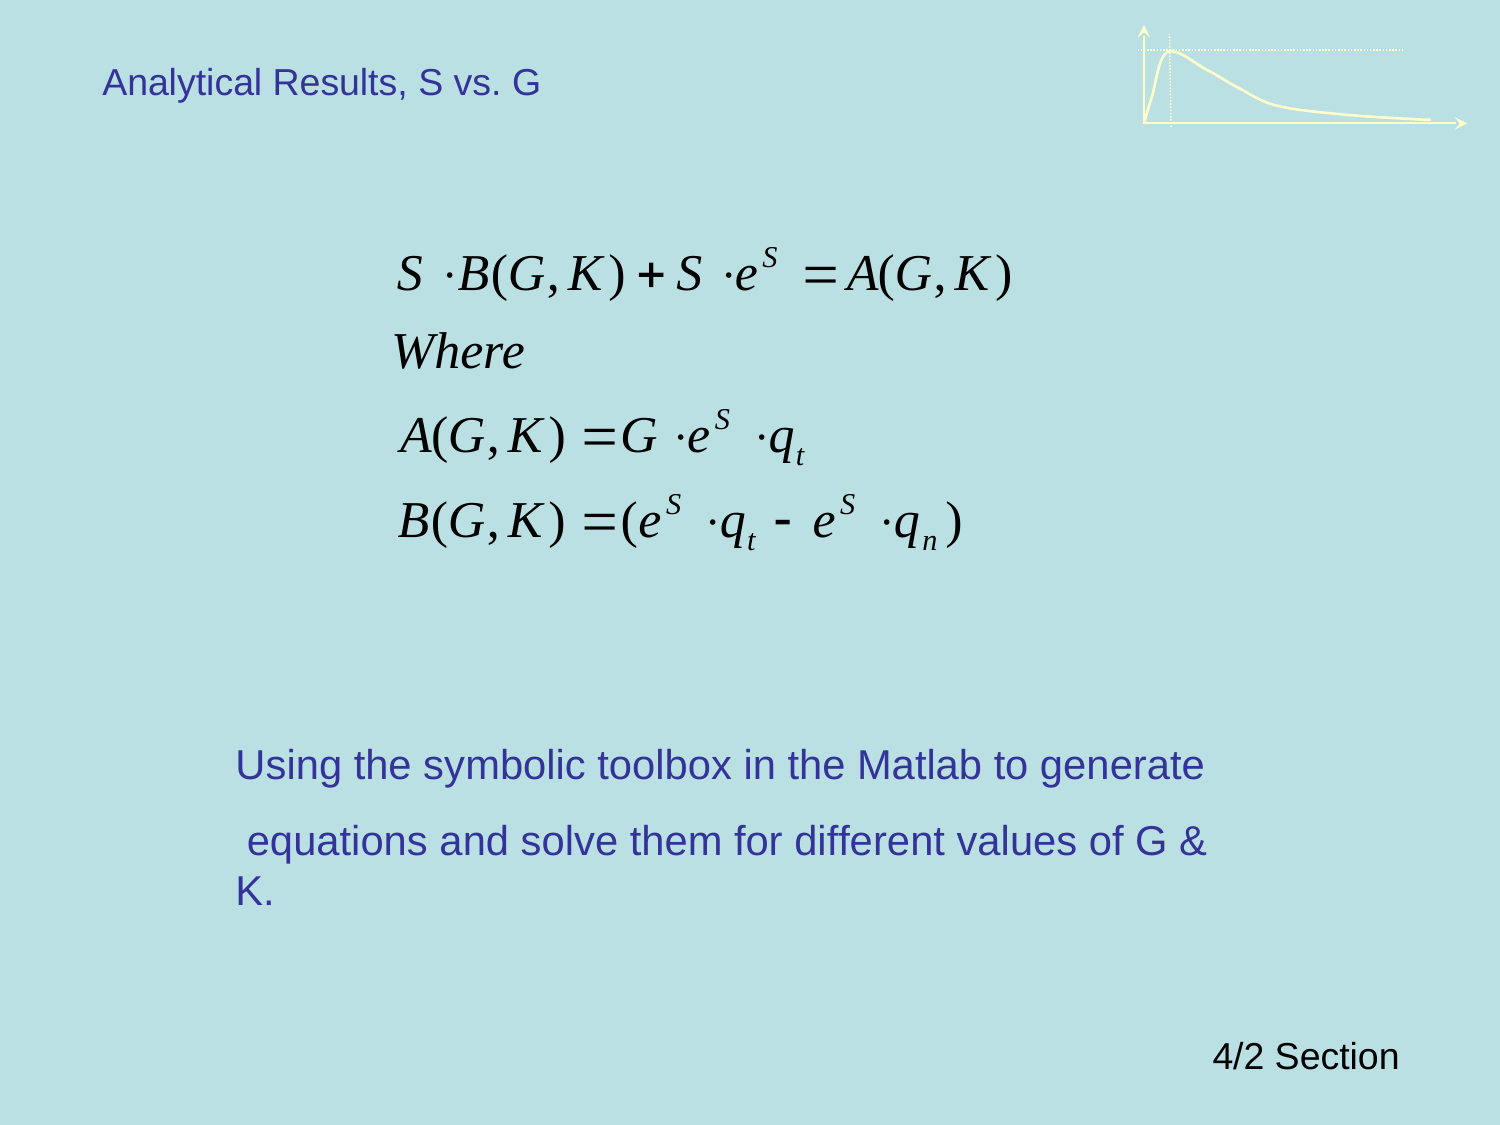

Analytical Results, S vs. G
Using the symbolic toolbox in the Matlab to generate
 equations and solve them for different values of G & K.
4/2 Section